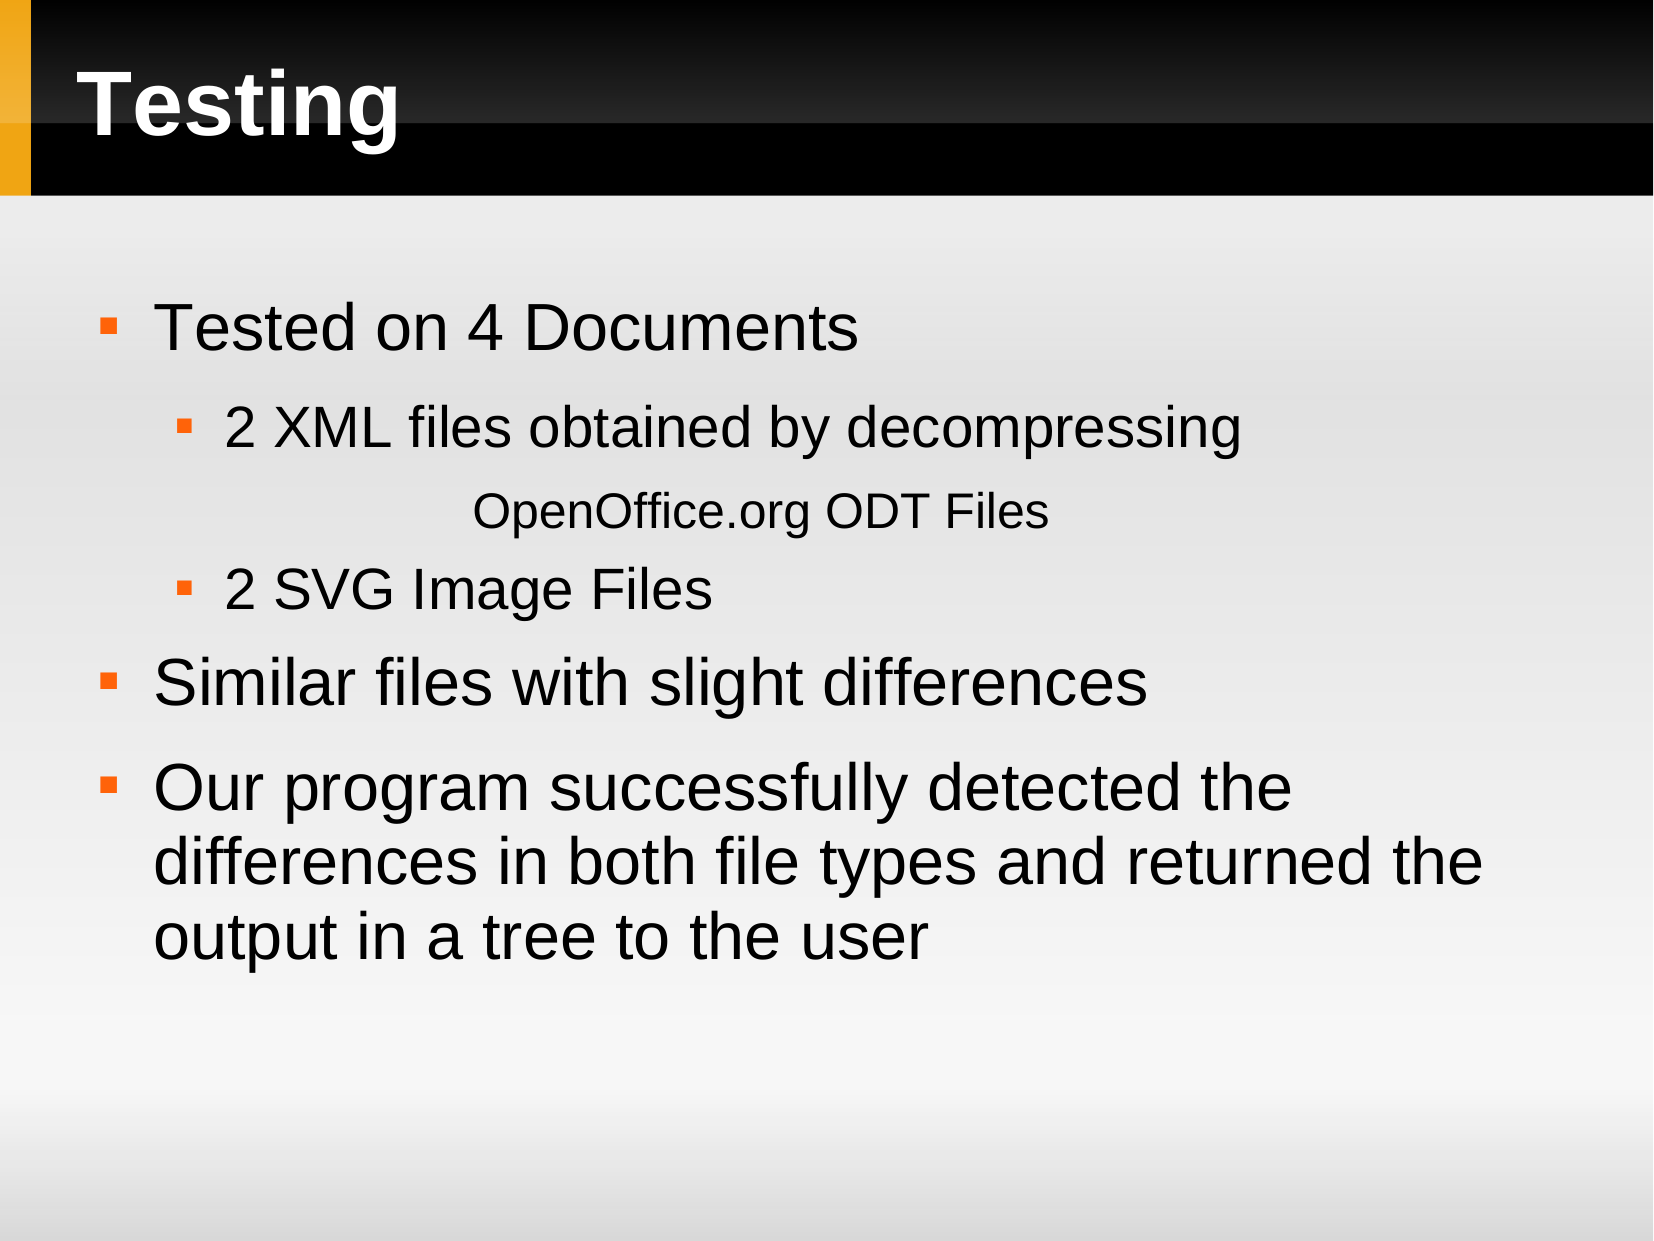

# Testing
Tested on 4 Documents
2 XML files obtained by decompressing
OpenOffice.org ODT Files
2 SVG Image Files
Similar files with slight differences
Our program successfully detected the differences in both file types and returned the output in a tree to the user